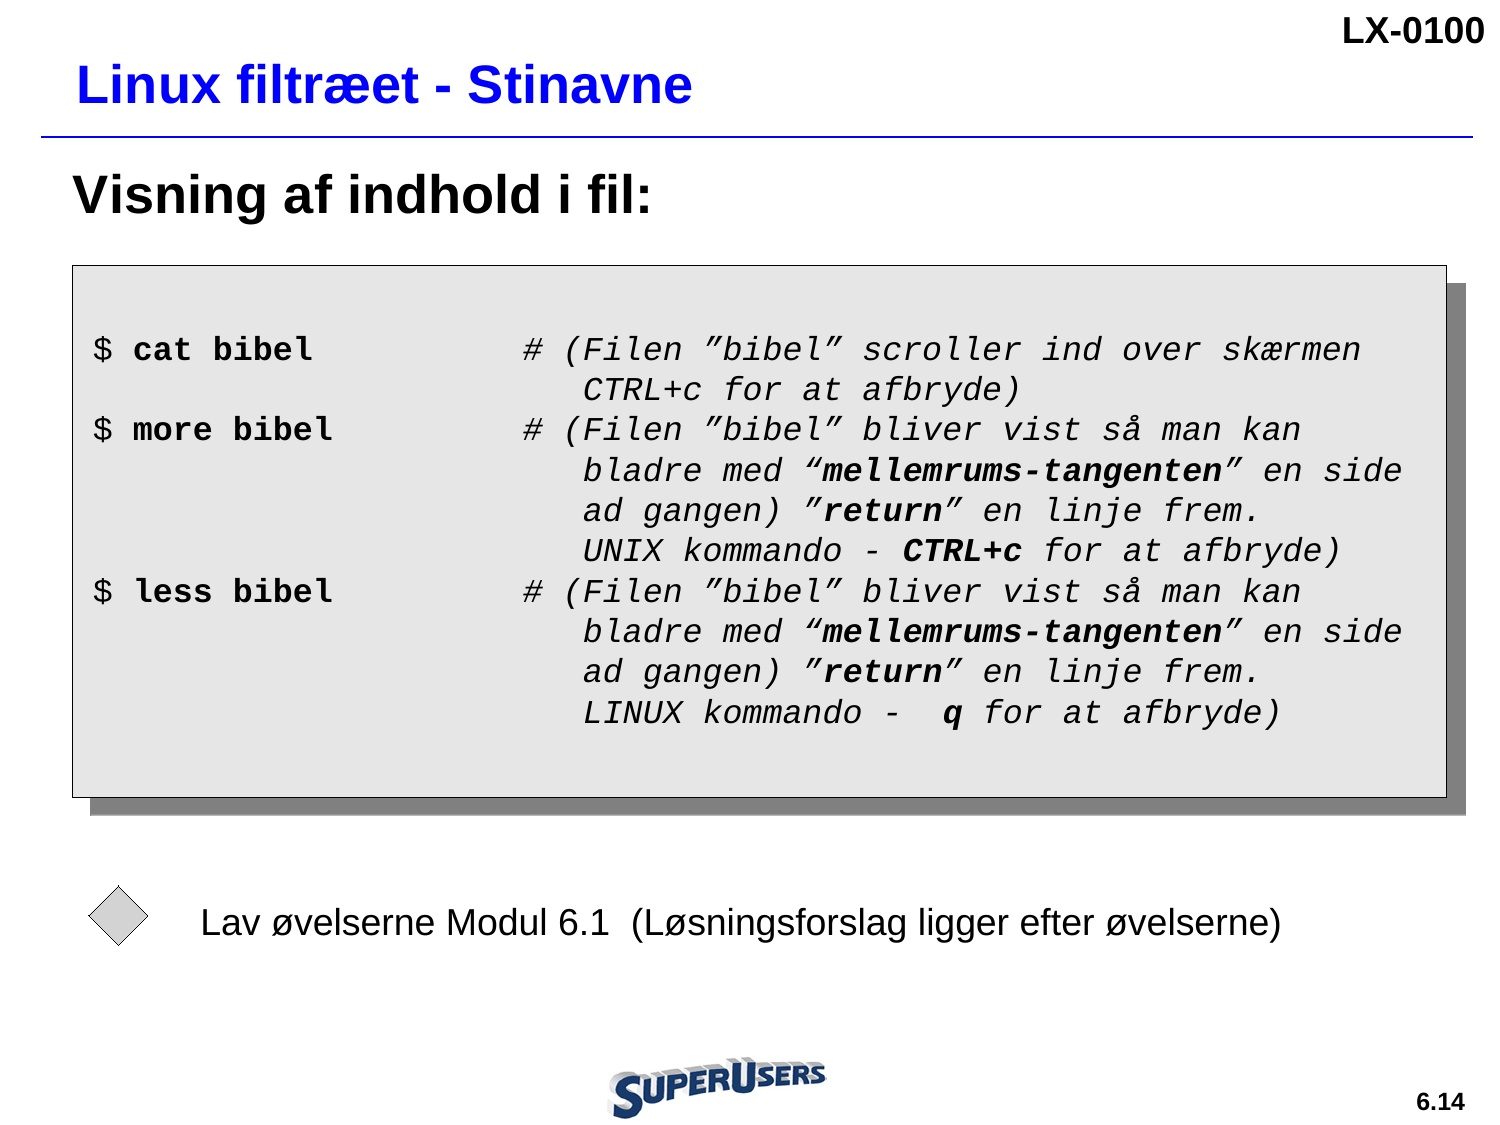

# Linux filtræet - Stinavne
Visning af indhold i fil:
 $ cat bibel		# (Filen ”bibel” scroller ind over skærmen
			 CTRL+c for at afbryde)
 $ more bibel 		# (Filen ”bibel” bliver vist så man kan
 			 bladre med “mellemrums-tangenten” en side
 			 ad gangen) ”return” en linje frem.
			 UNIX kommando - CTRL+c for at afbryde)
 $ less bibel 		# (Filen ”bibel” bliver vist så man kan
 			 bladre med “mellemrums-tangenten” en side
 			 ad gangen) ”return” en linje frem.
			 LINUX kommando - q for at afbryde)
Lav øvelserne Modul 6.1 (Løsningsforslag ligger efter øvelserne)